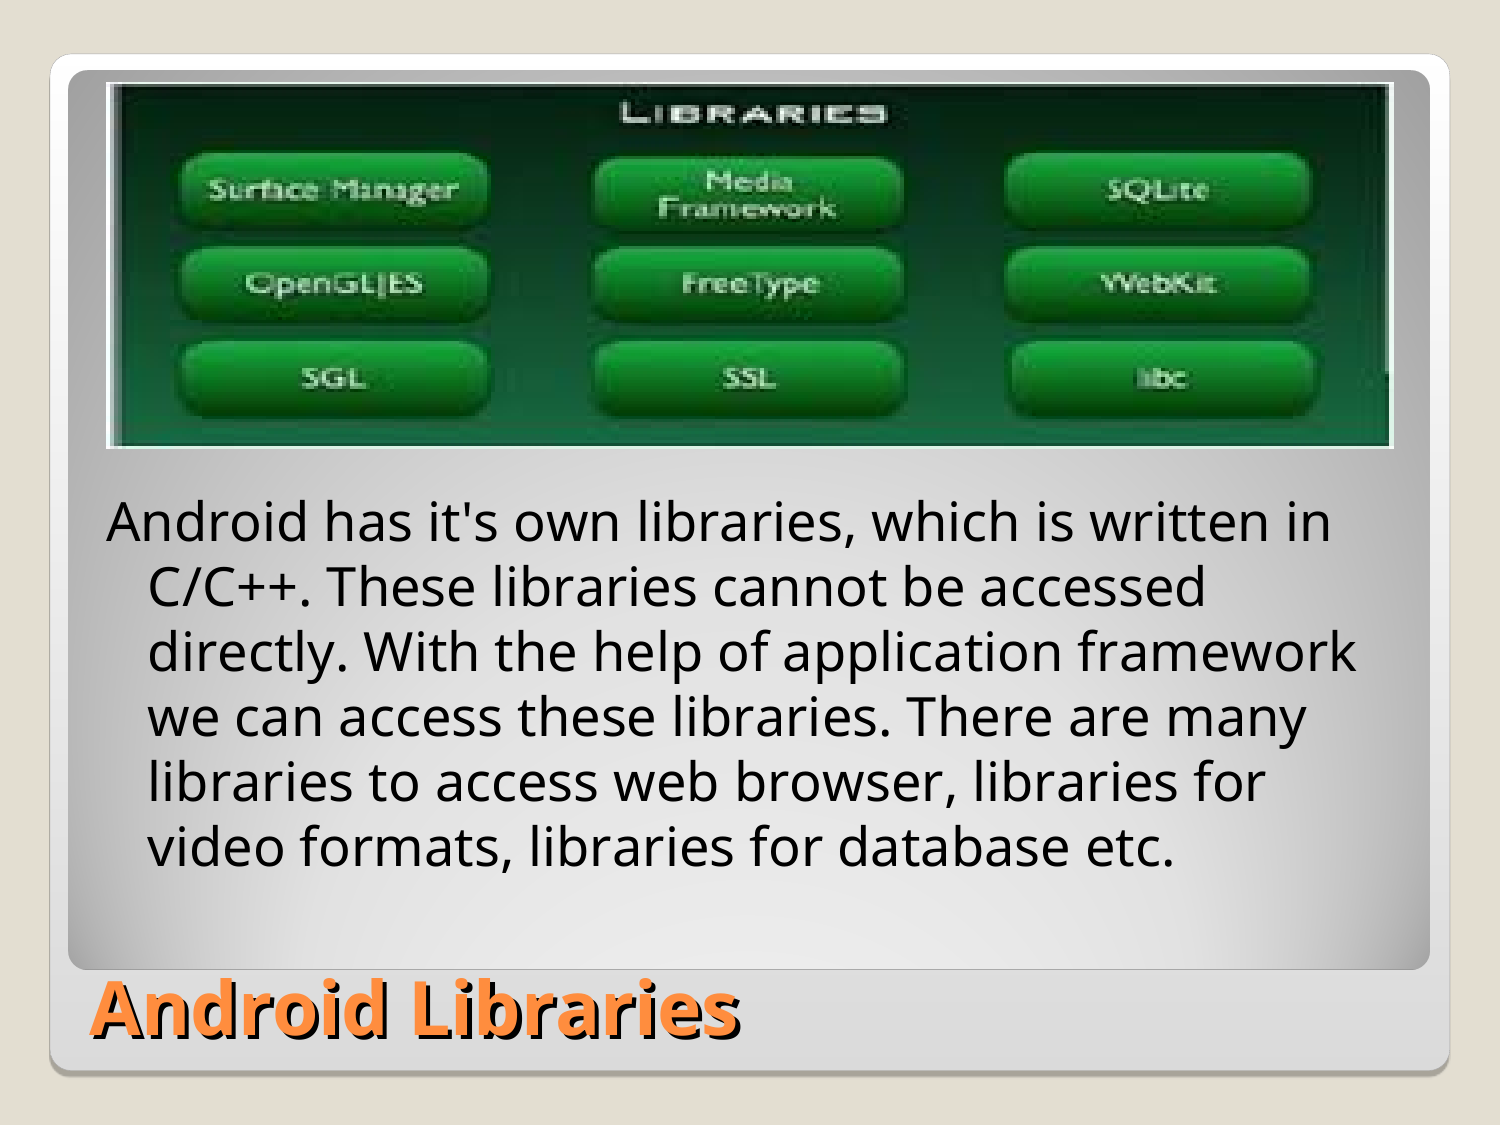

Android has it's own libraries, which is written in C/C++. These libraries cannot be accessed directly. With the help of application framework we can access these libraries. There are many libraries to access web browser, libraries for video formats, libraries for database etc.
Android Libraries